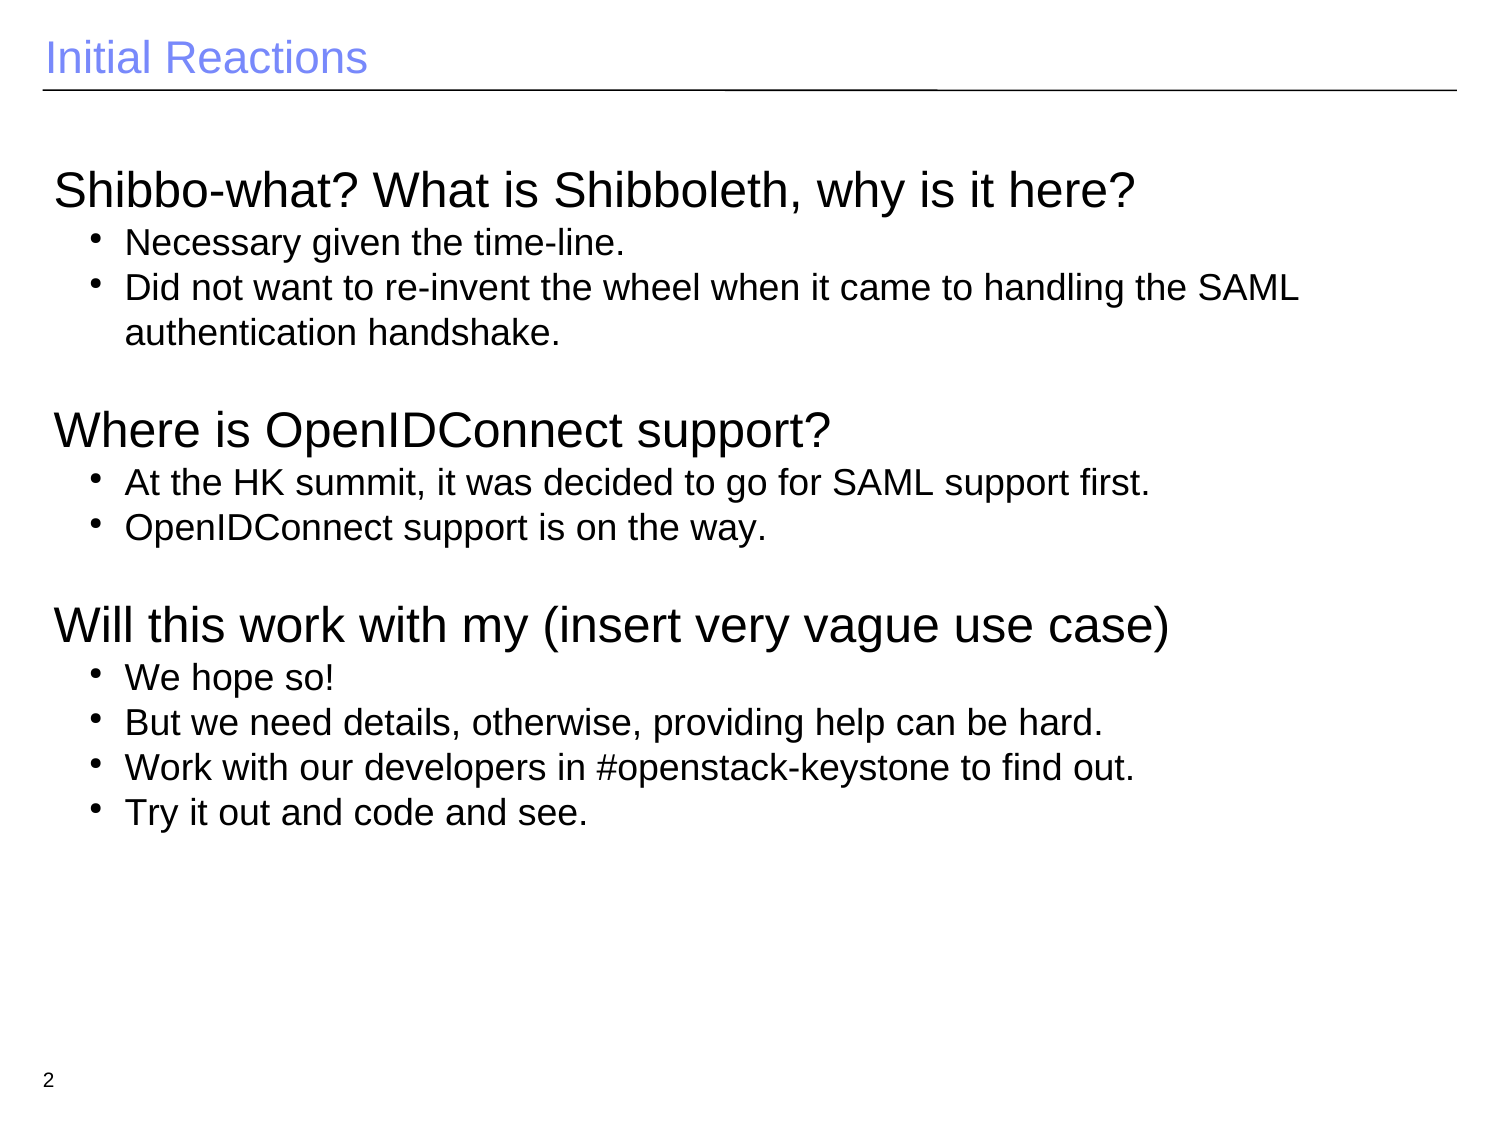

Initial Reactions
Shibbo-what? What is Shibboleth, why is it here?
Necessary given the time-line.
Did not want to re-invent the wheel when it came to handling the SAML authentication handshake.
Where is OpenIDConnect support?
At the HK summit, it was decided to go for SAML support first.
OpenIDConnect support is on the way.
Will this work with my (insert very vague use case)
We hope so!
But we need details, otherwise, providing help can be hard.
Work with our developers in #openstack-keystone to find out.
Try it out and code and see.